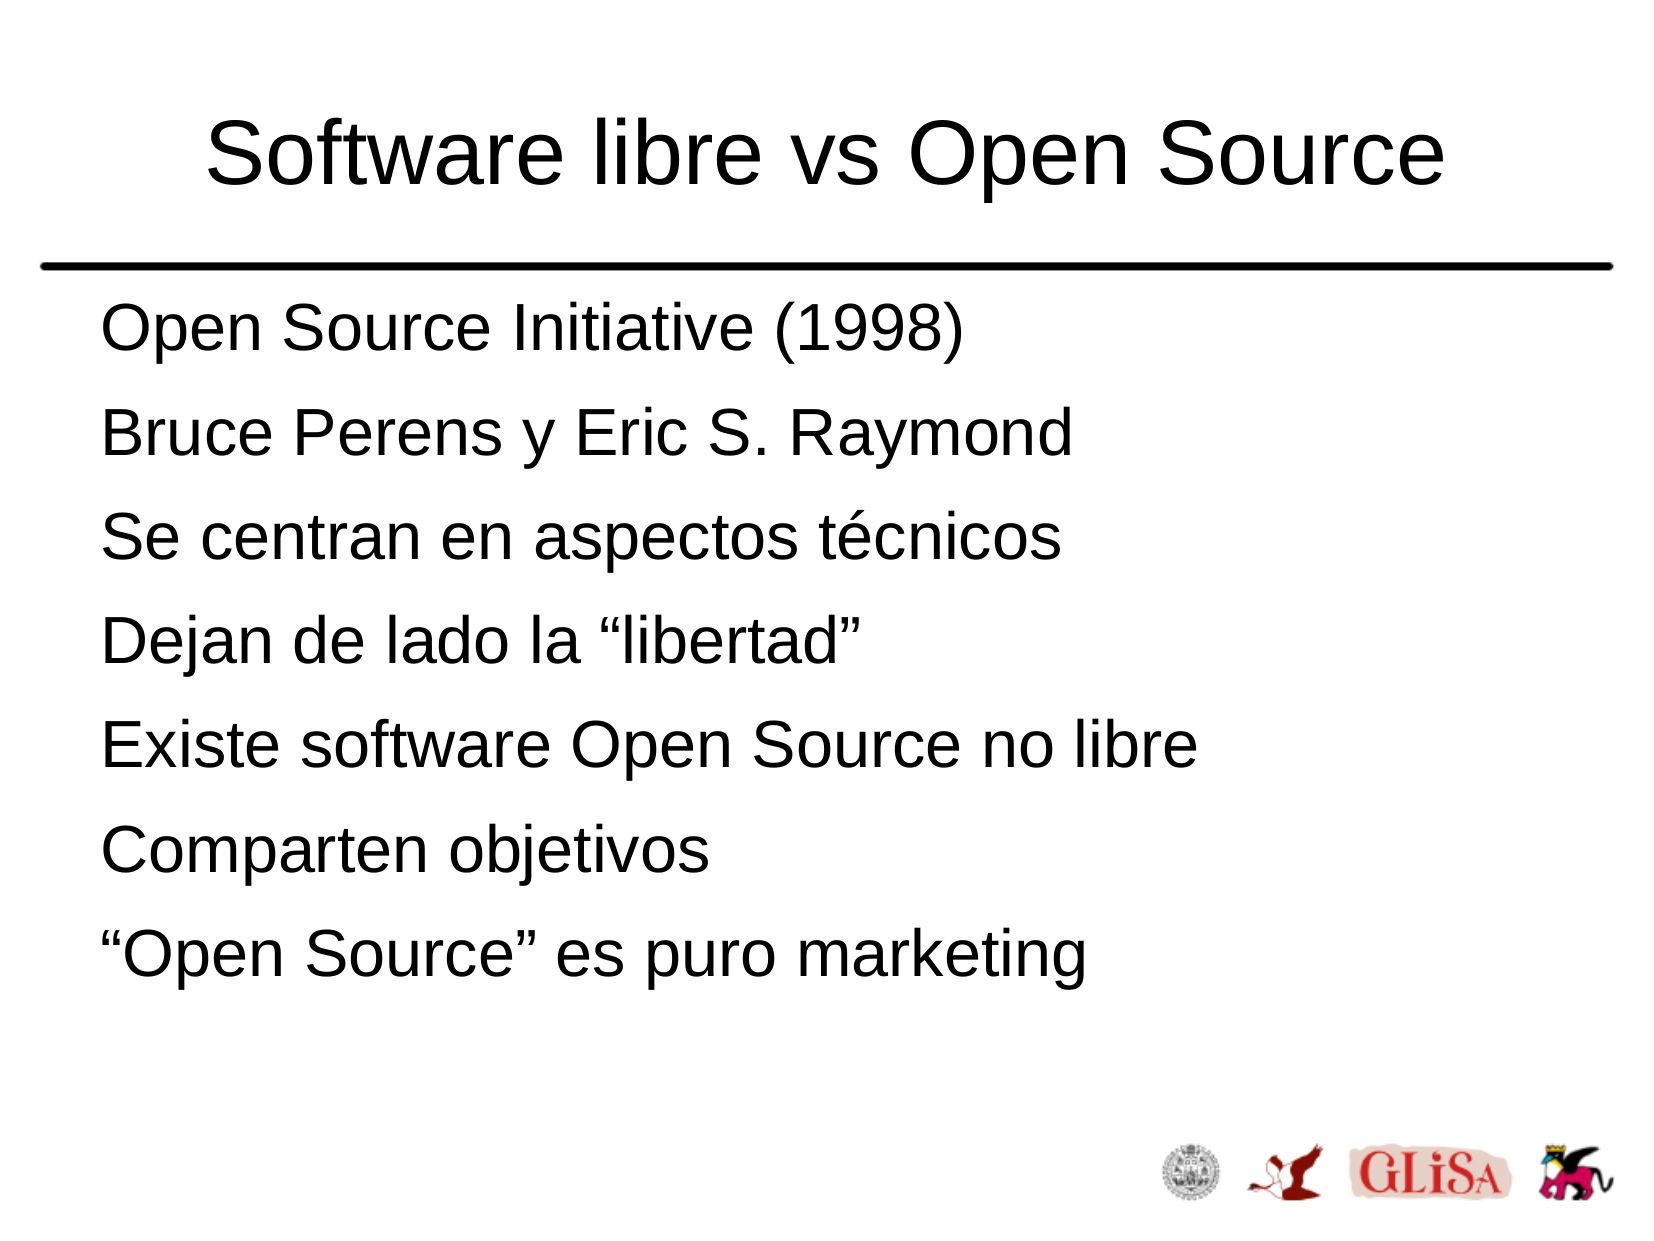

# Software libre vs Open Source
Open Source Initiative (1998)
Bruce Perens y Eric S. Raymond
Se centran en aspectos técnicos
Dejan de lado la “libertad”
Existe software Open Source no libre
Comparten objetivos
“Open Source” es puro marketing